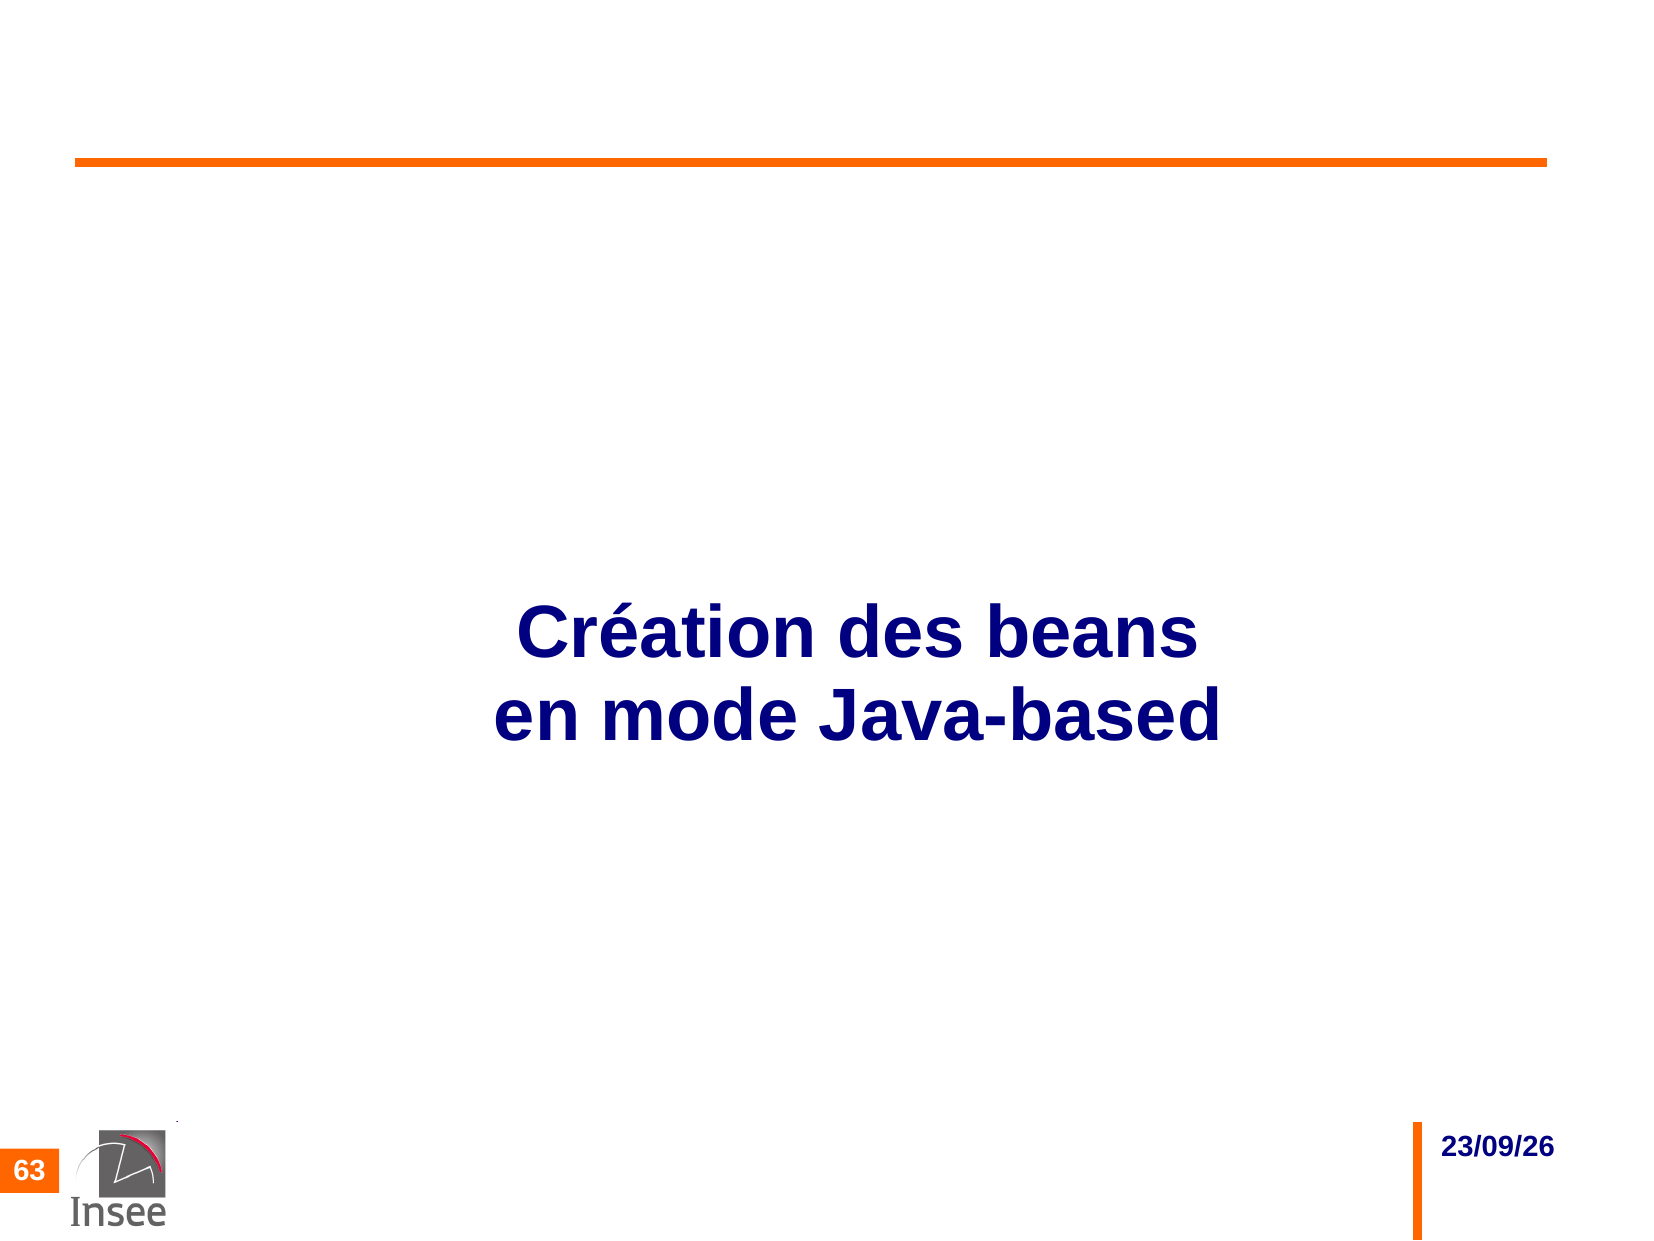

#
Création des beans en mode Java-based
63